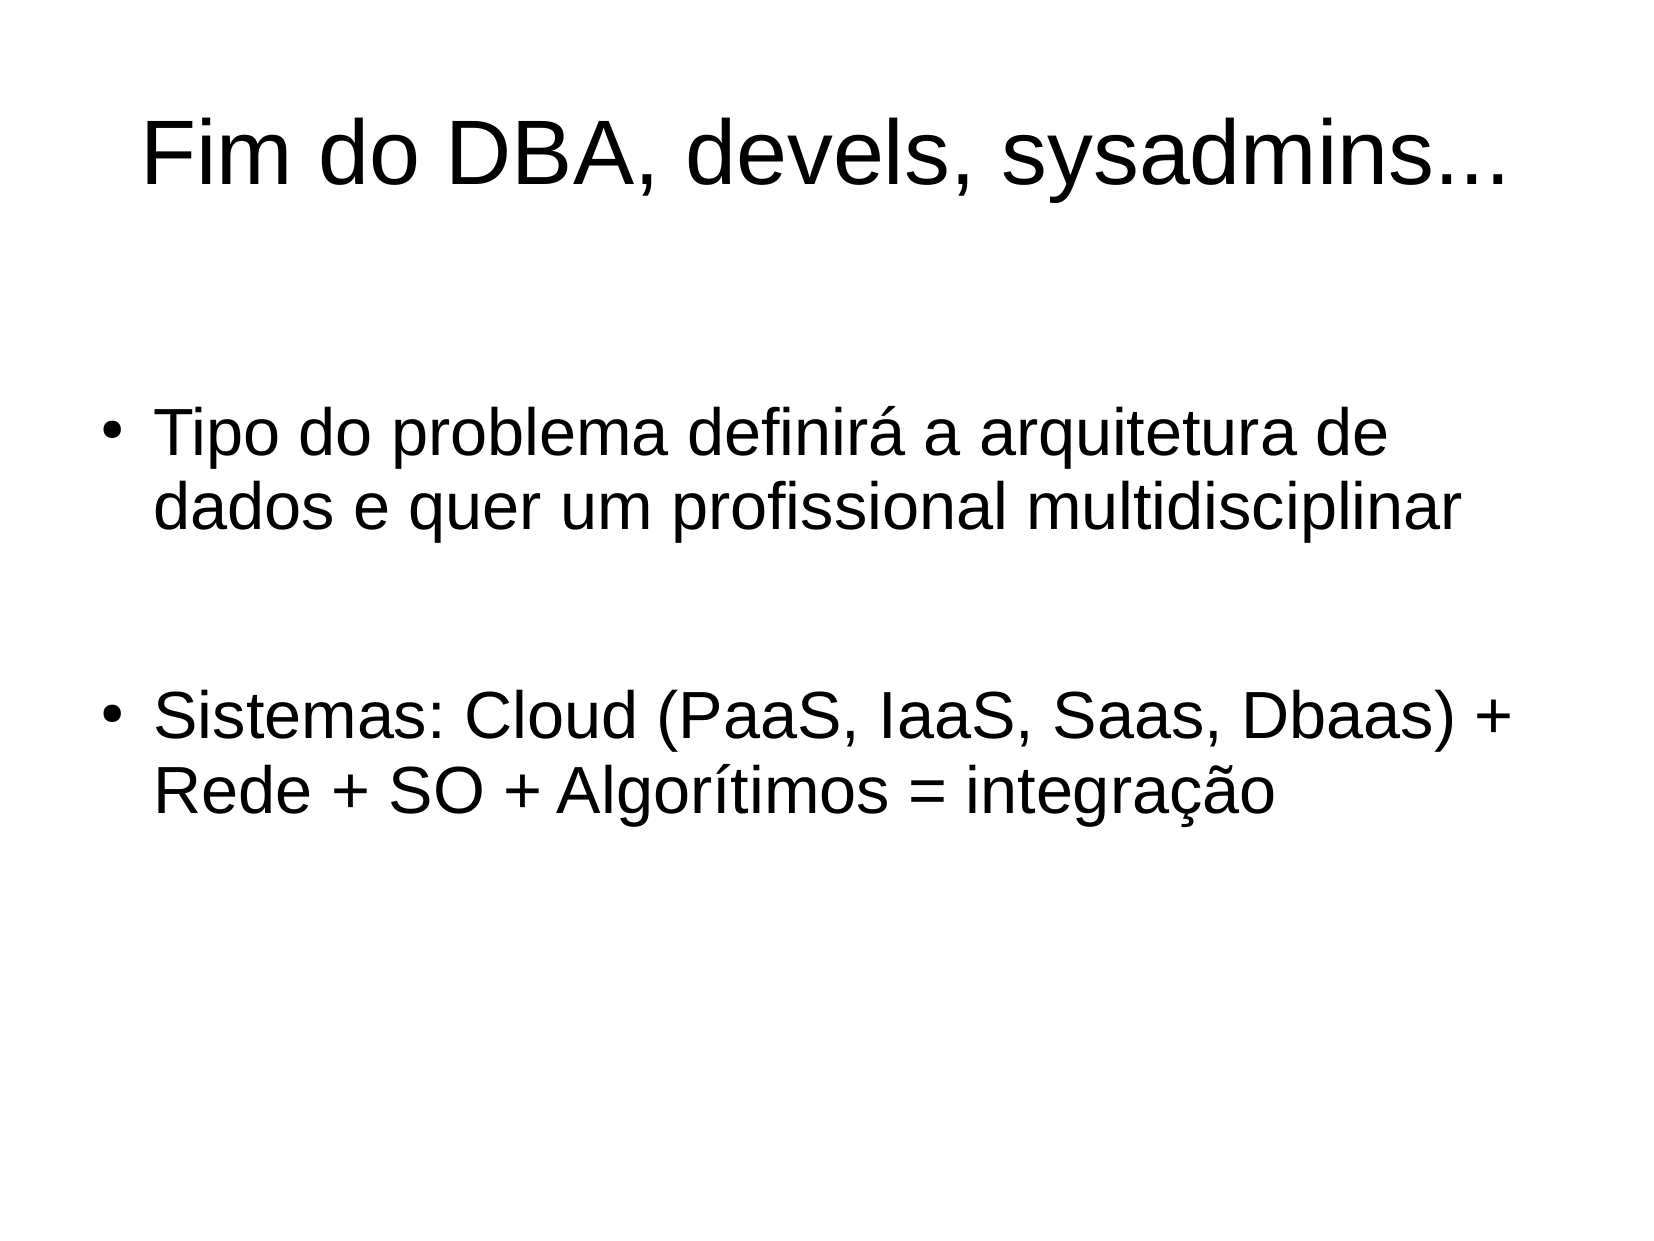

# Fim do DBA, devels, sysadmins...
Tipo do problema definirá a arquitetura de dados e quer um profissional multidisciplinar
Sistemas: Cloud (PaaS, IaaS, Saas, Dbaas) + Rede + SO + Algorítimos = integração